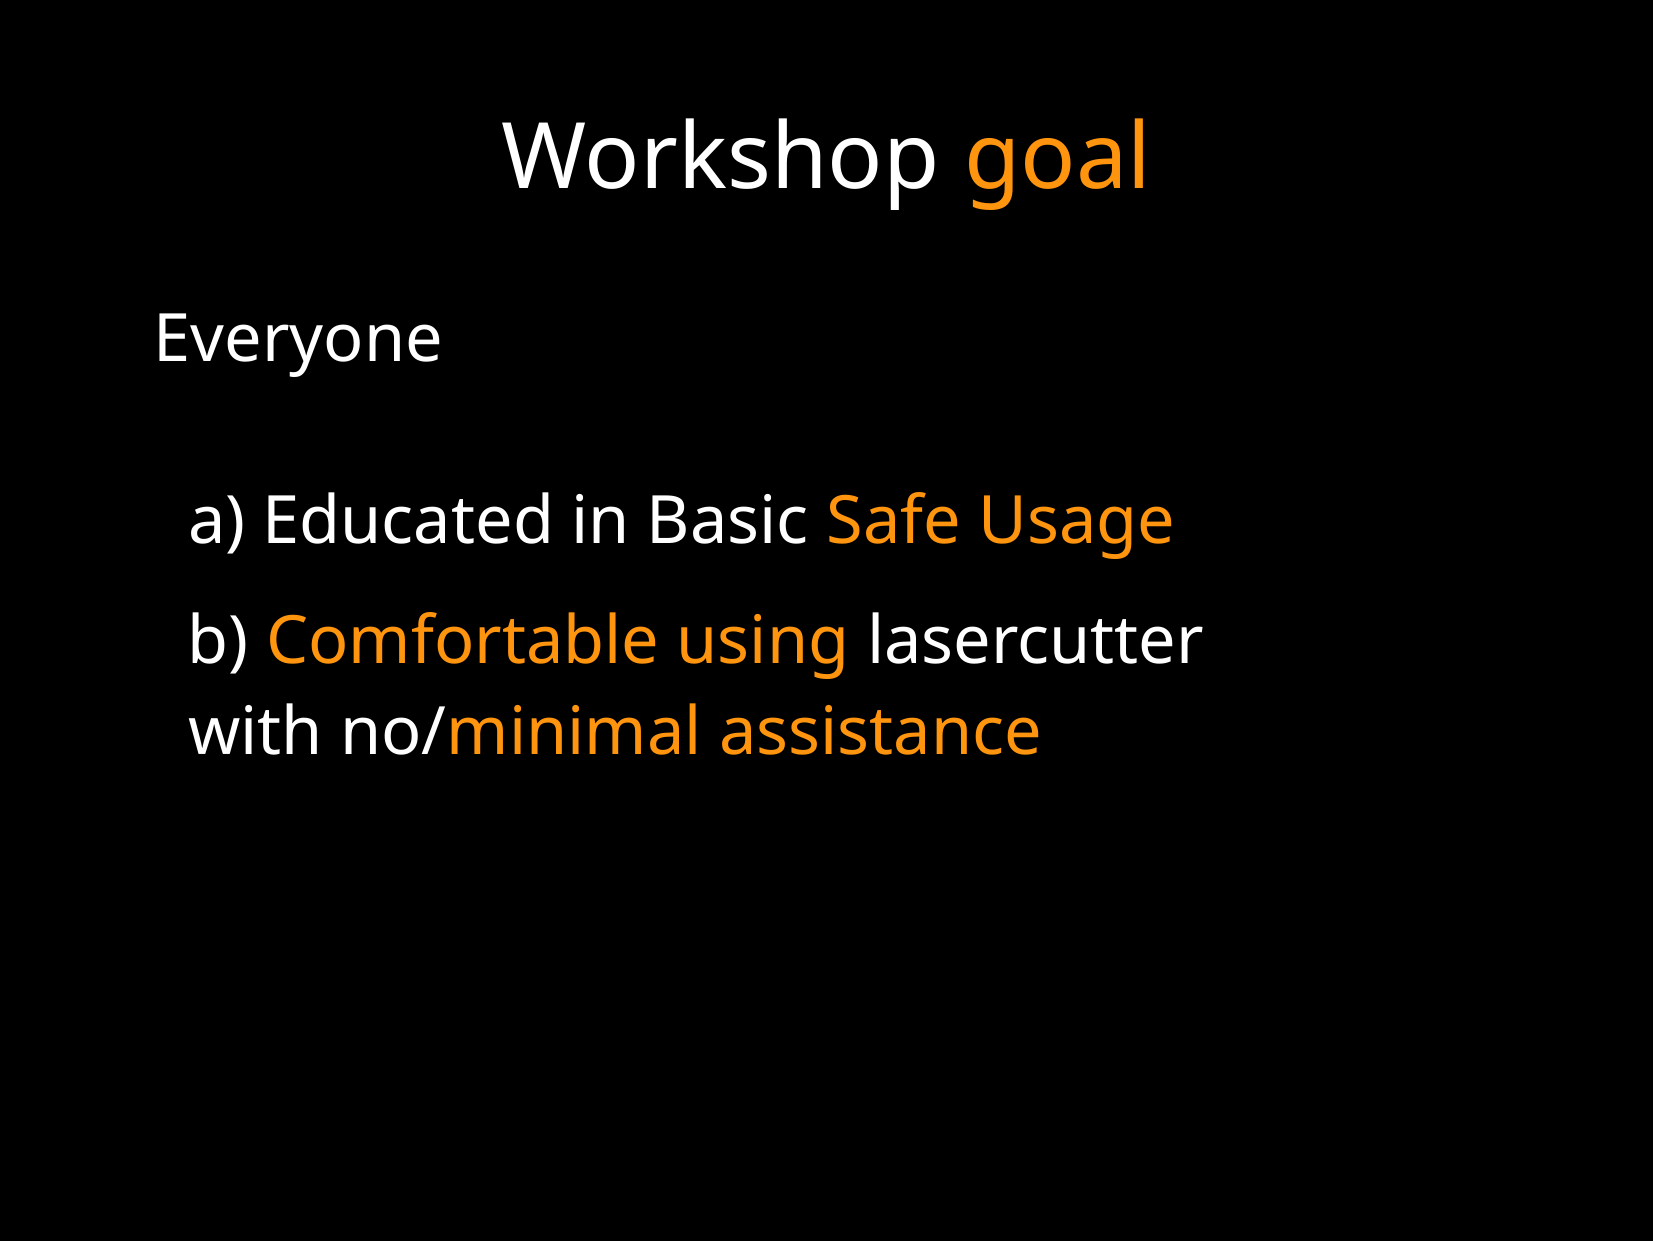

# Workshop goal
Everyone
 a) Educated in Basic Safe Usage
 b) Comfortable using lasercutter
 with no/minimal assistance